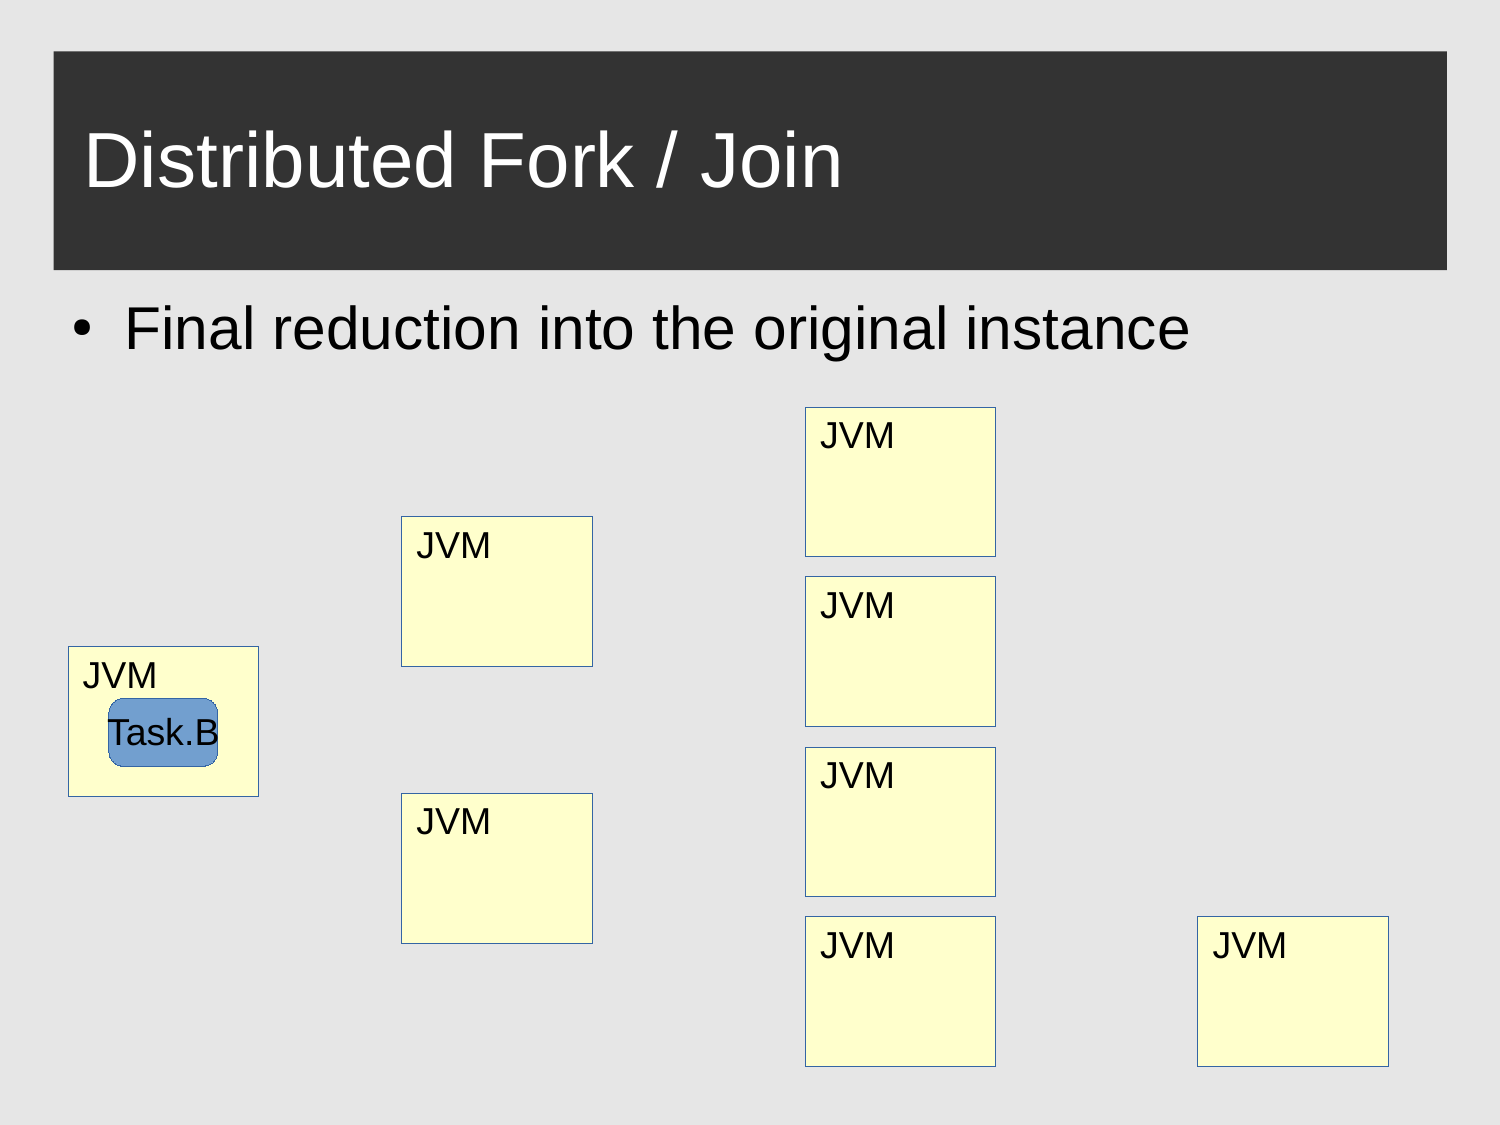

# Distributed Fork / Join
Final reduction into the original instance
JVM
JVM
JVM
JVM
Task.B
JVM
JVM
JVM
JVM